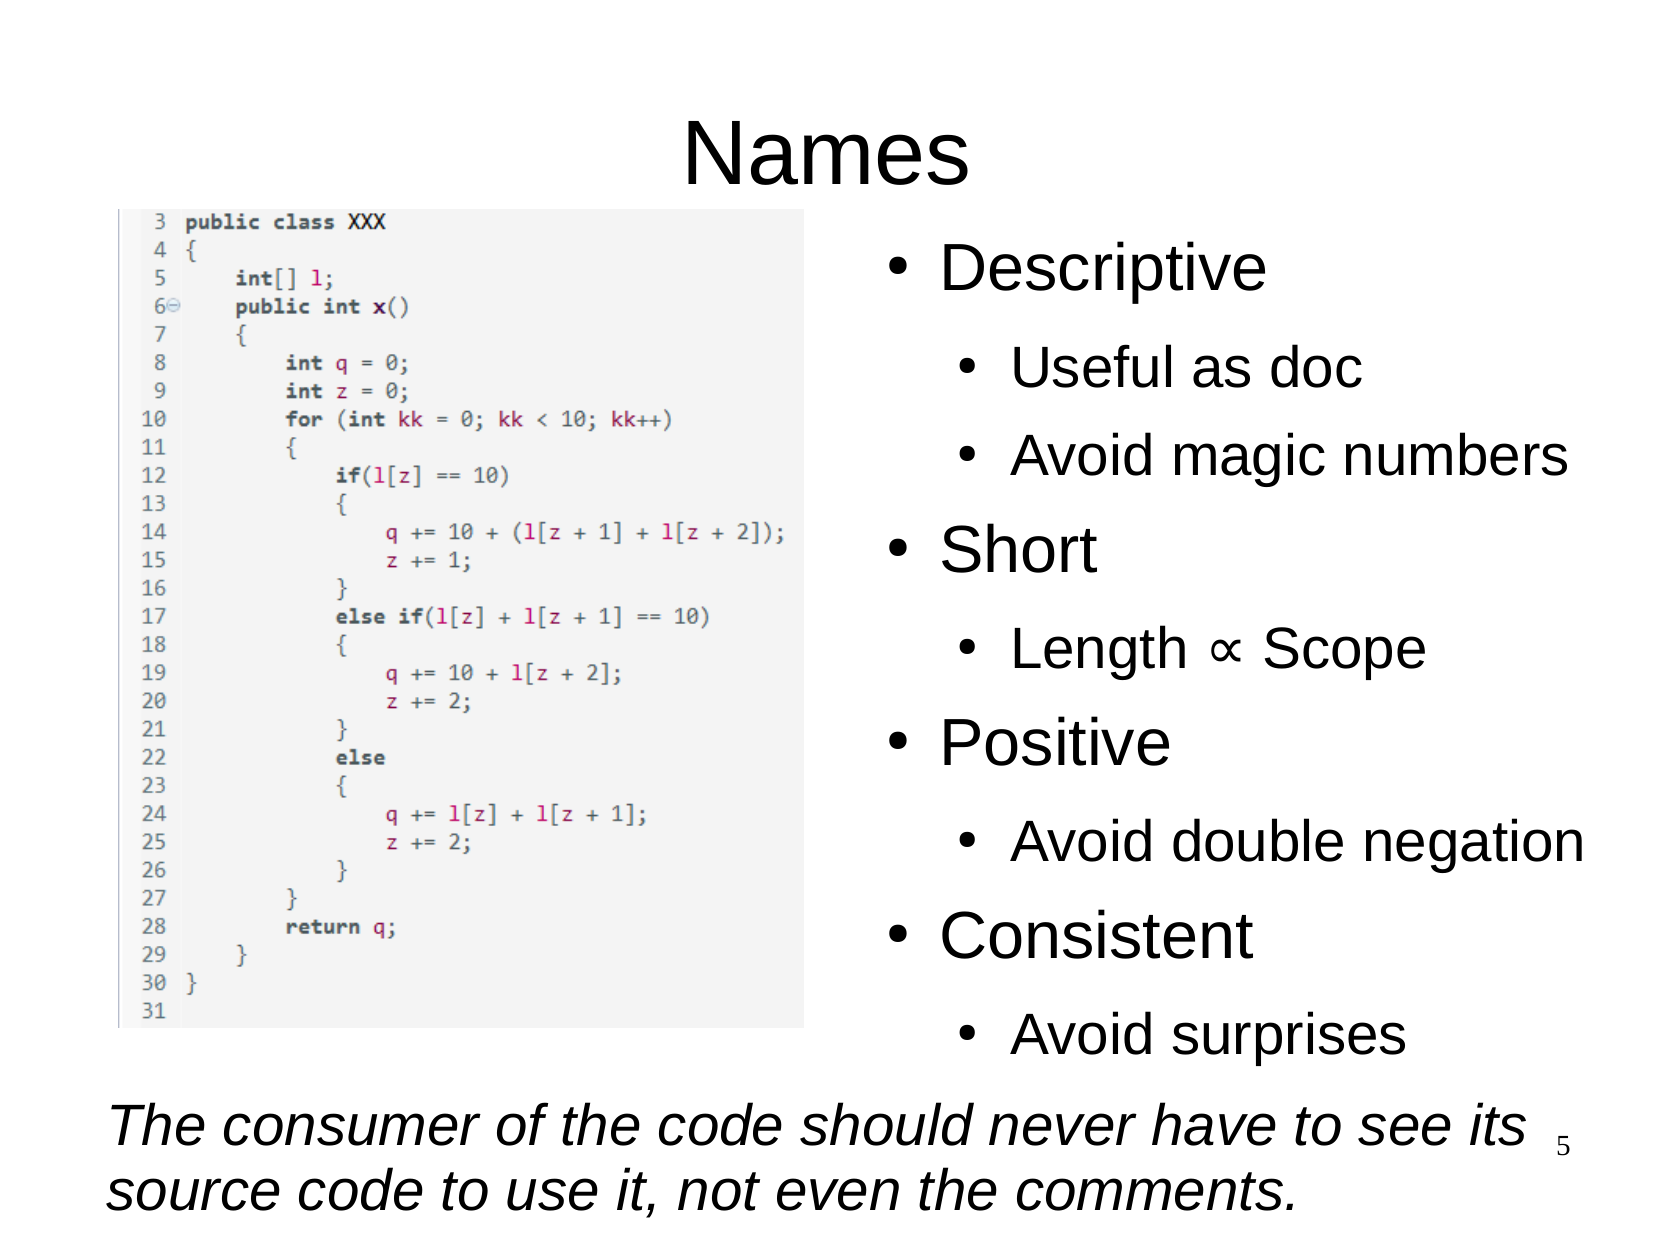

# Names
Descriptive
Useful as doc
Avoid magic numbers
Short
Length ∝ Scope
Positive
Avoid double negation
Consistent
Avoid surprises
The consumer of the code should never have to see its source code to use it, not even the comments.
5